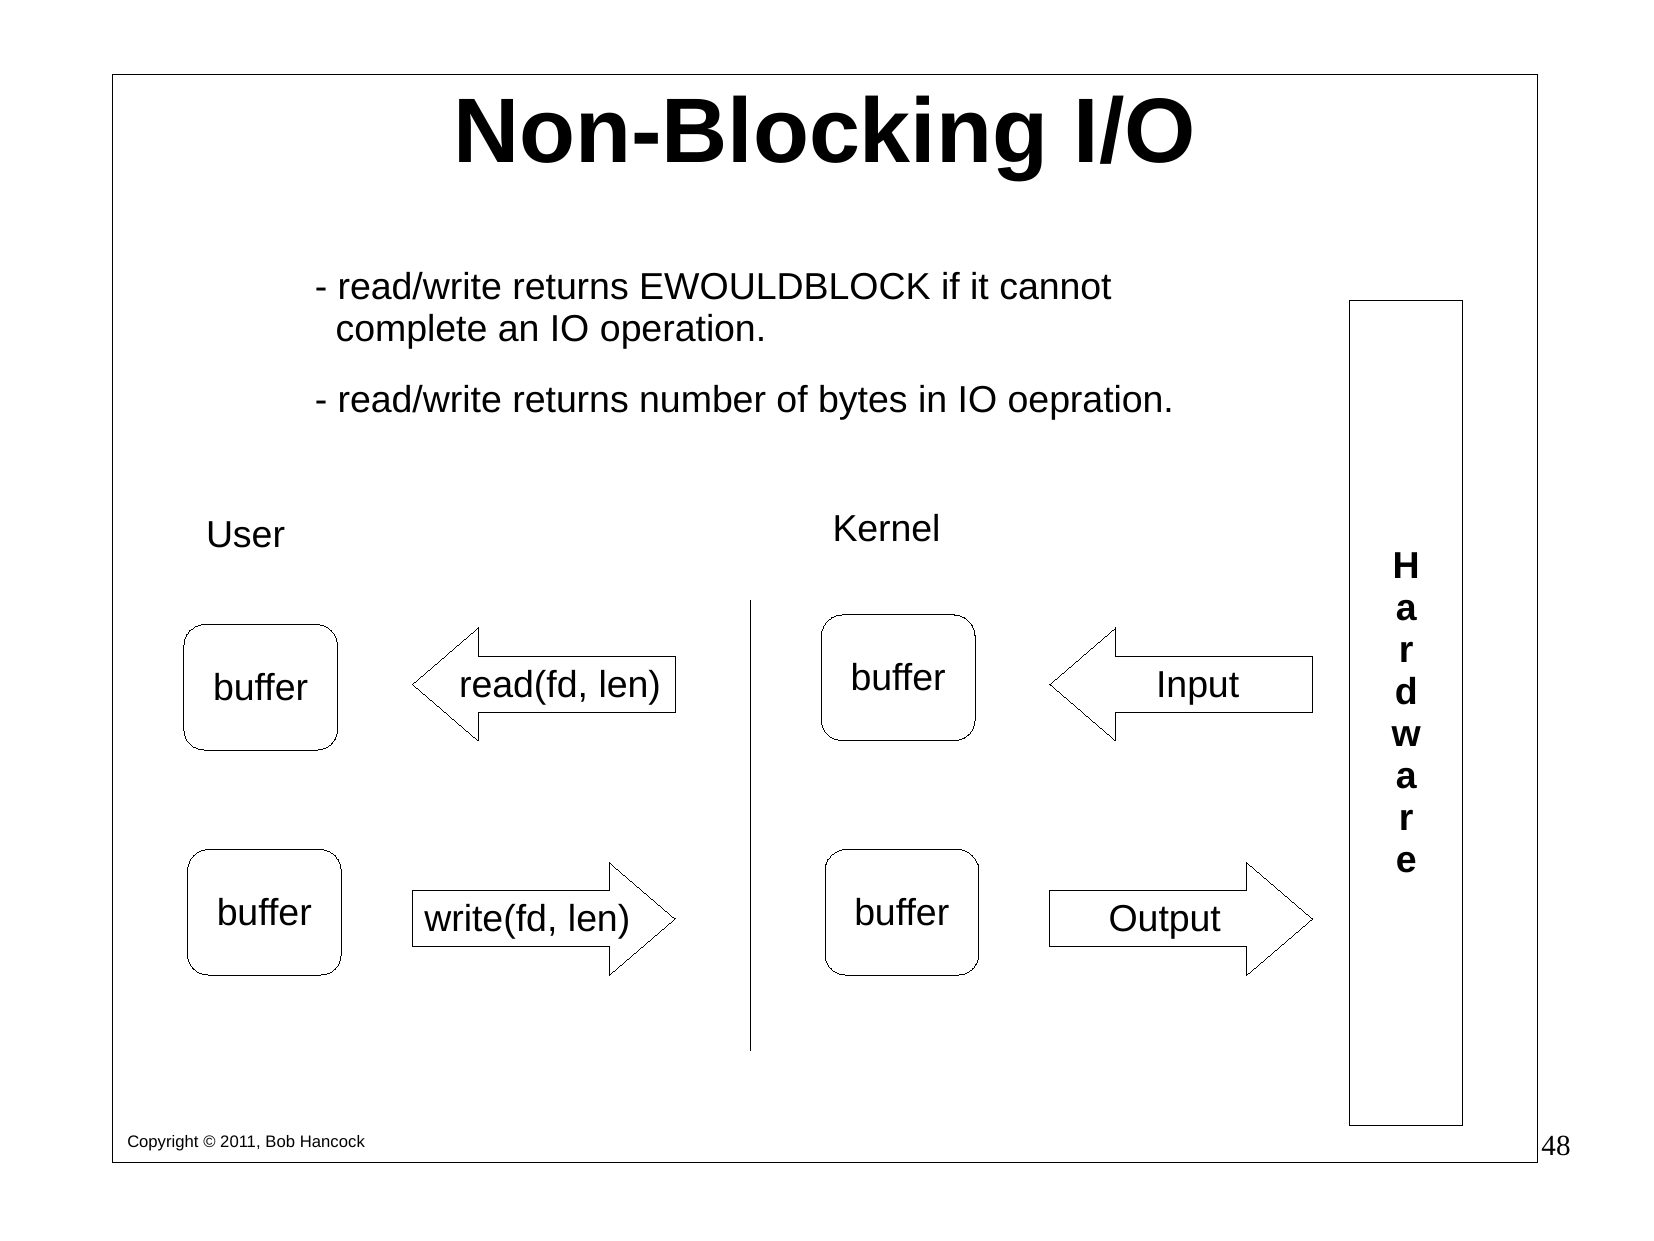

# Non-Blocking I/O
- read/write returns EWOULDBLOCK if it cannot
 complete an IO operation.
H
a
r
d
w
a
r
e
- read/write returns number of bytes in IO oepration.
Kernel
User
buffer
buffer
read(fd, len)
Input
buffer
buffer
write(fd, len)
Output
Copyright © 2011, Bob Hancock
48